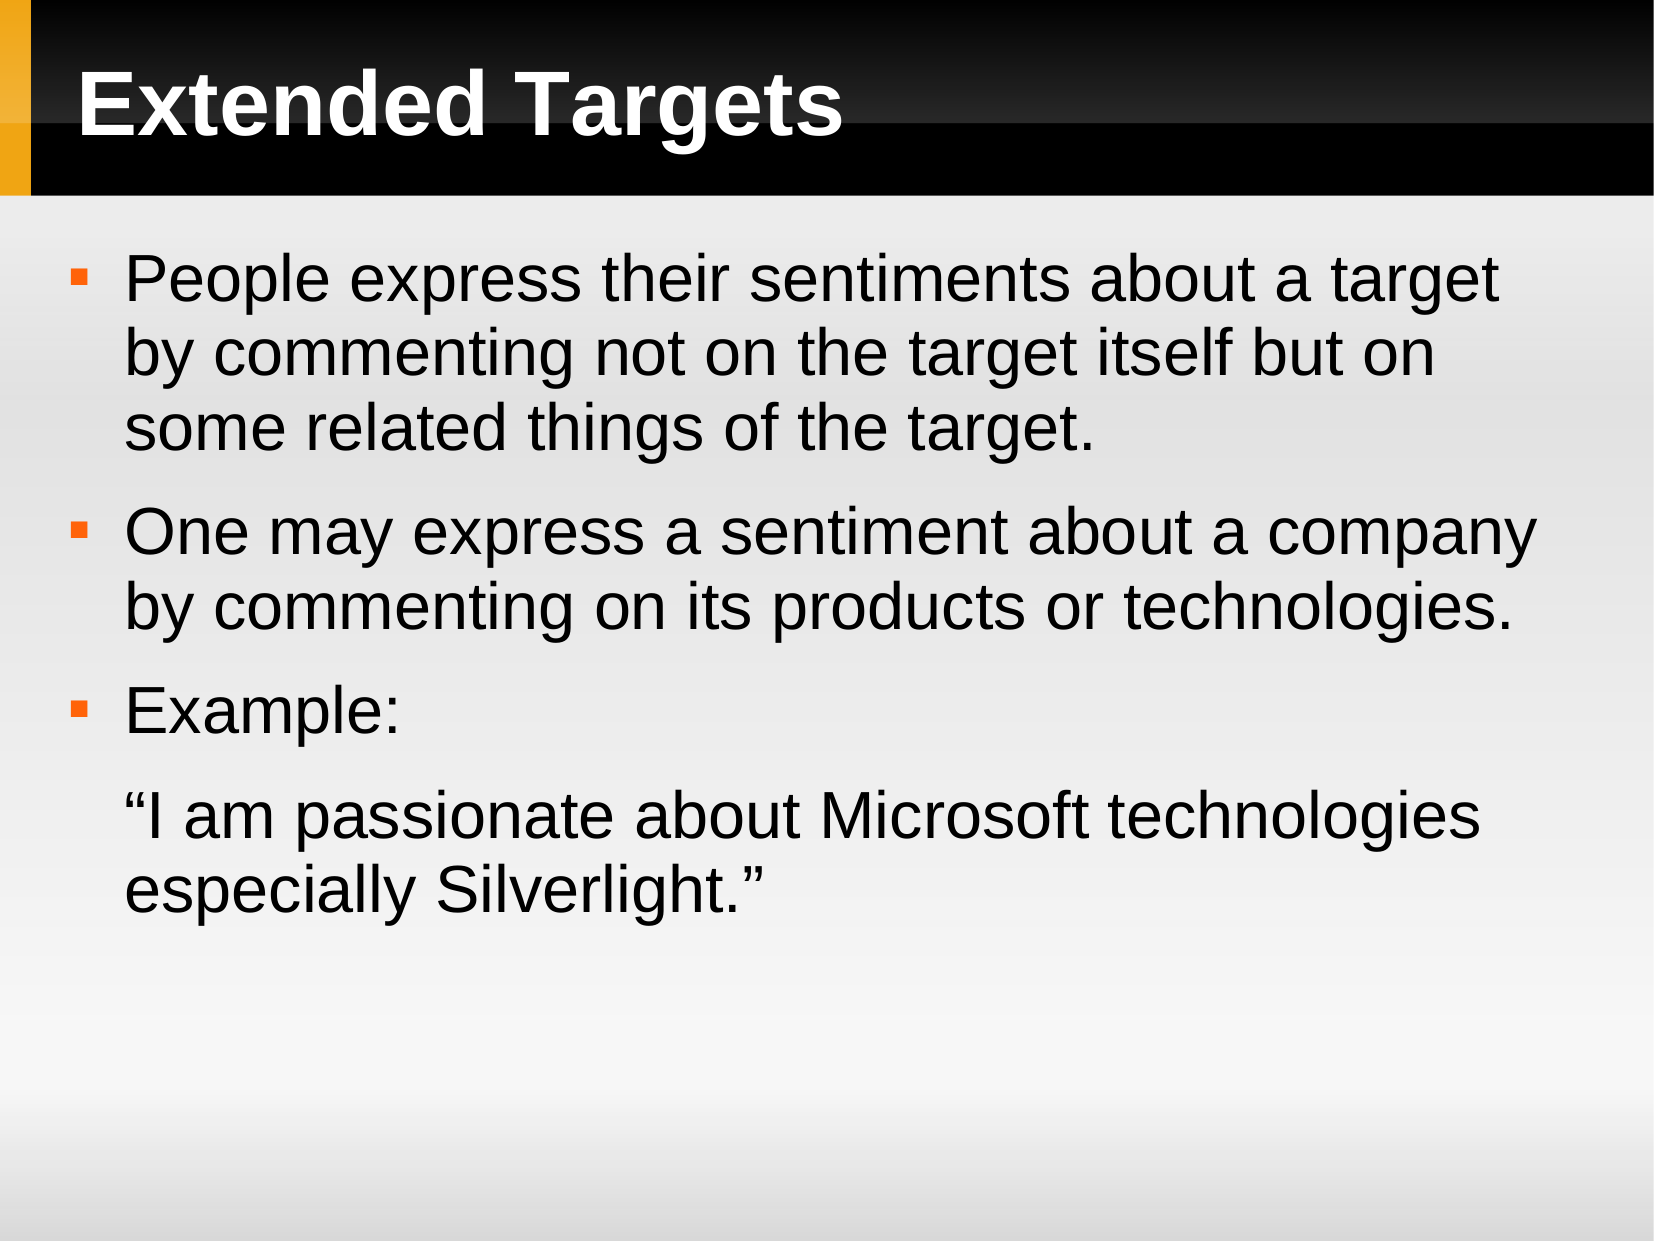

# Extended Targets
People express their sentiments about a target by commenting not on the target itself but on some related things of the target.
One may express a sentiment about a company by commenting on its products or technologies.
Example:
“I am passionate about Microsoft technologies especially Silverlight.”